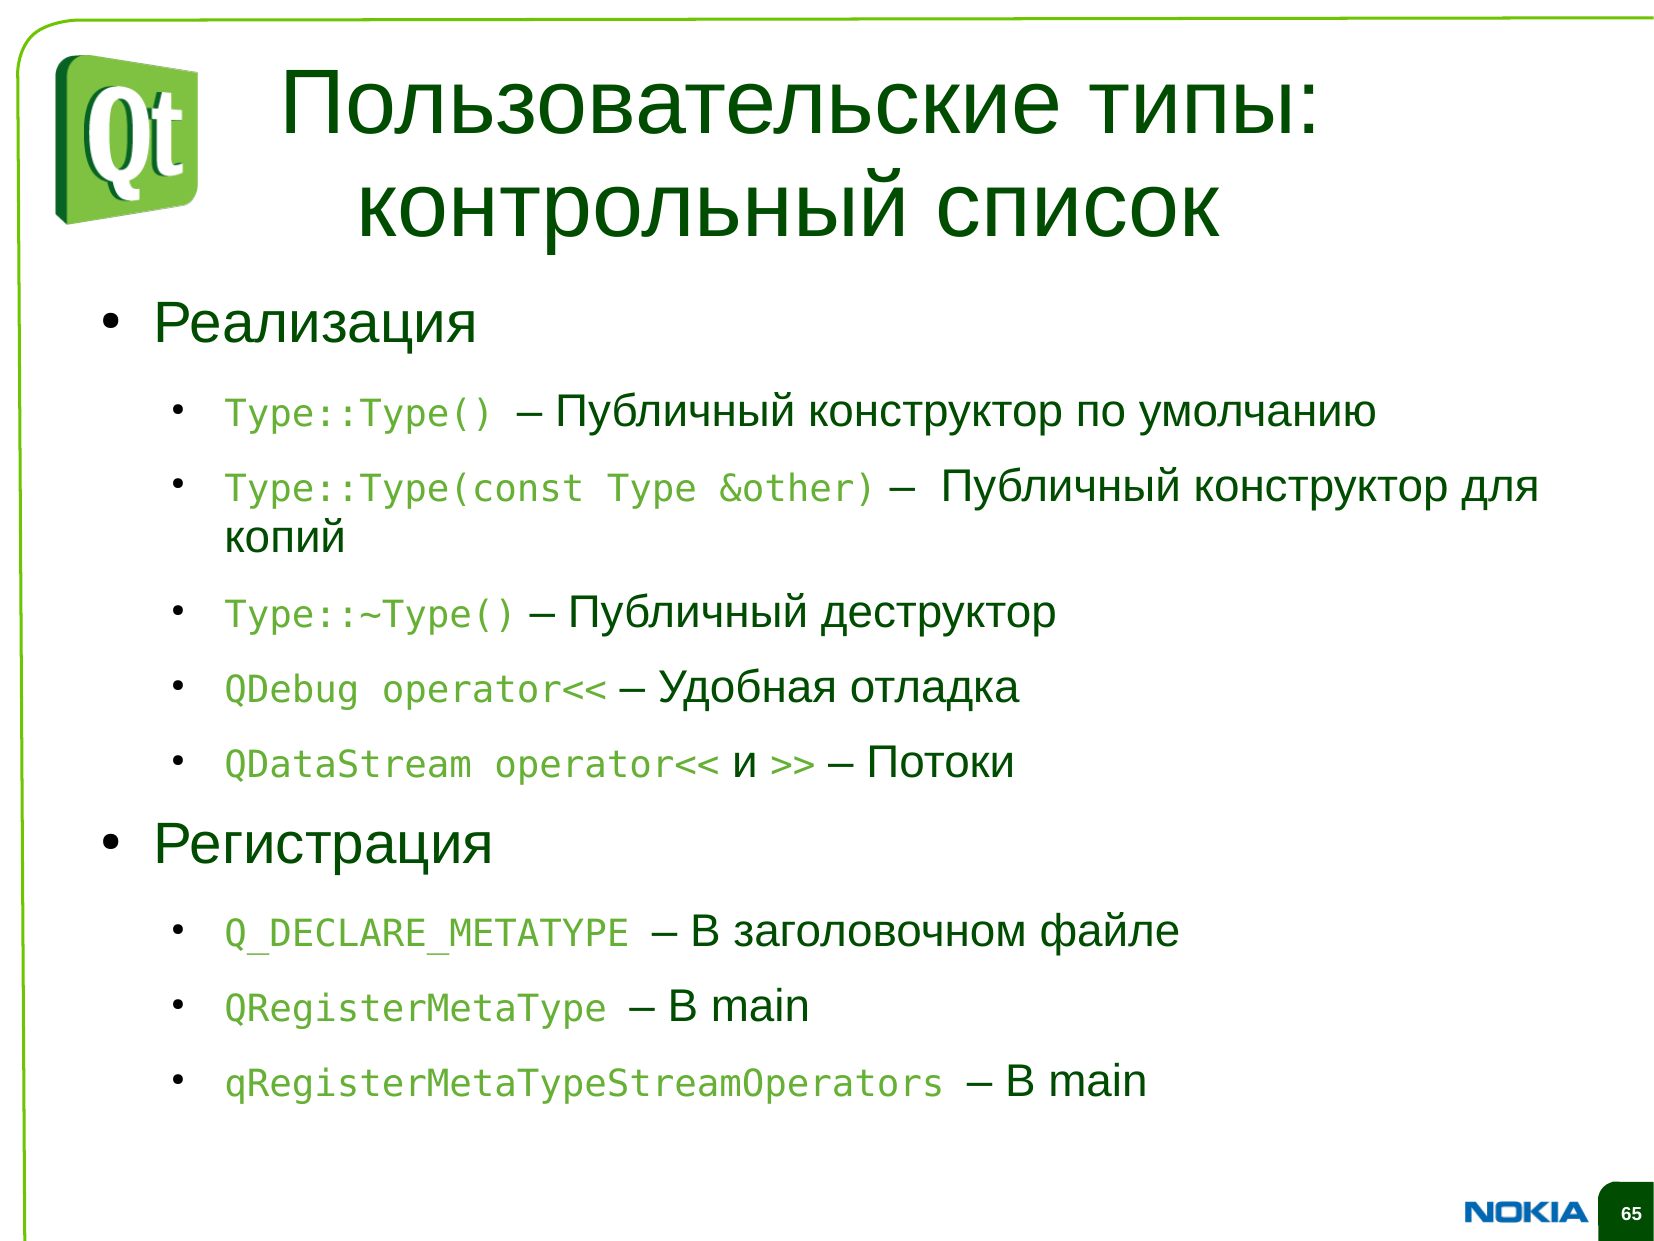

# Пользовательские типы: контрольный список
Реализация
Type::Type() – Публичный конструктор по умолчанию
Type::Type(const Type &other) – Публичный конструктор для копий
Type::~Type() – Публичный деструктор
QDebug operator<< – Удобная отладка
QDataStream operator<< и >> – Потоки
Регистрация
Q_DECLARE_METATYPE – В заголовочном файле
QRegisterMetaType – В main
qRegisterMetaTypeStreamOperators – В main